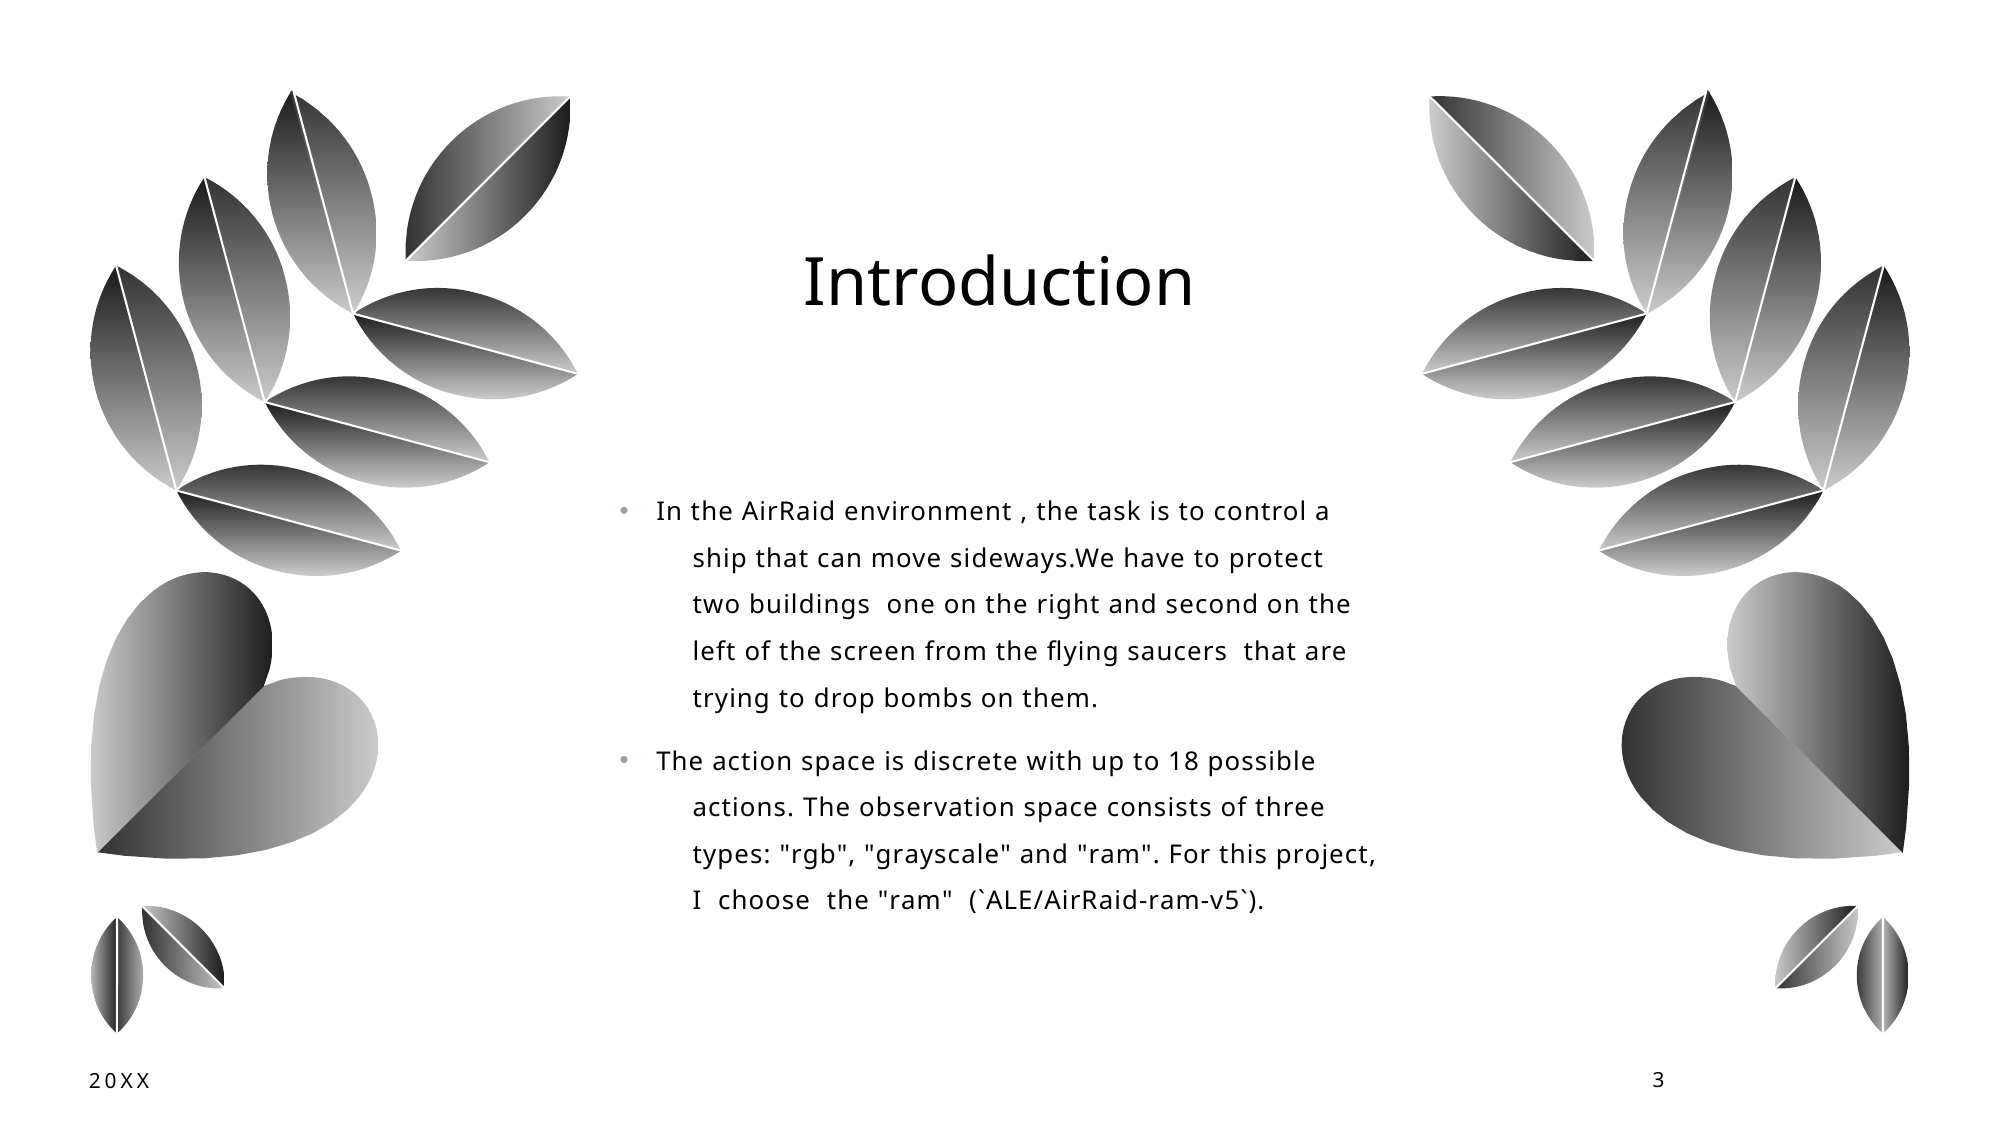

# Introduction
In the AirRaid environment , the task is to control a ship that can move sideways.We have to protect two buildings one on the right and second on the left of the screen from the flying saucers that are trying to drop bombs on them.
The action space is discrete with up to 18 possible actions. The observation space consists of three types: "rgb", "grayscale" and "ram". For this project, I choose the "ram" (`ALE/AirRaid-ram-v5`).
20XX